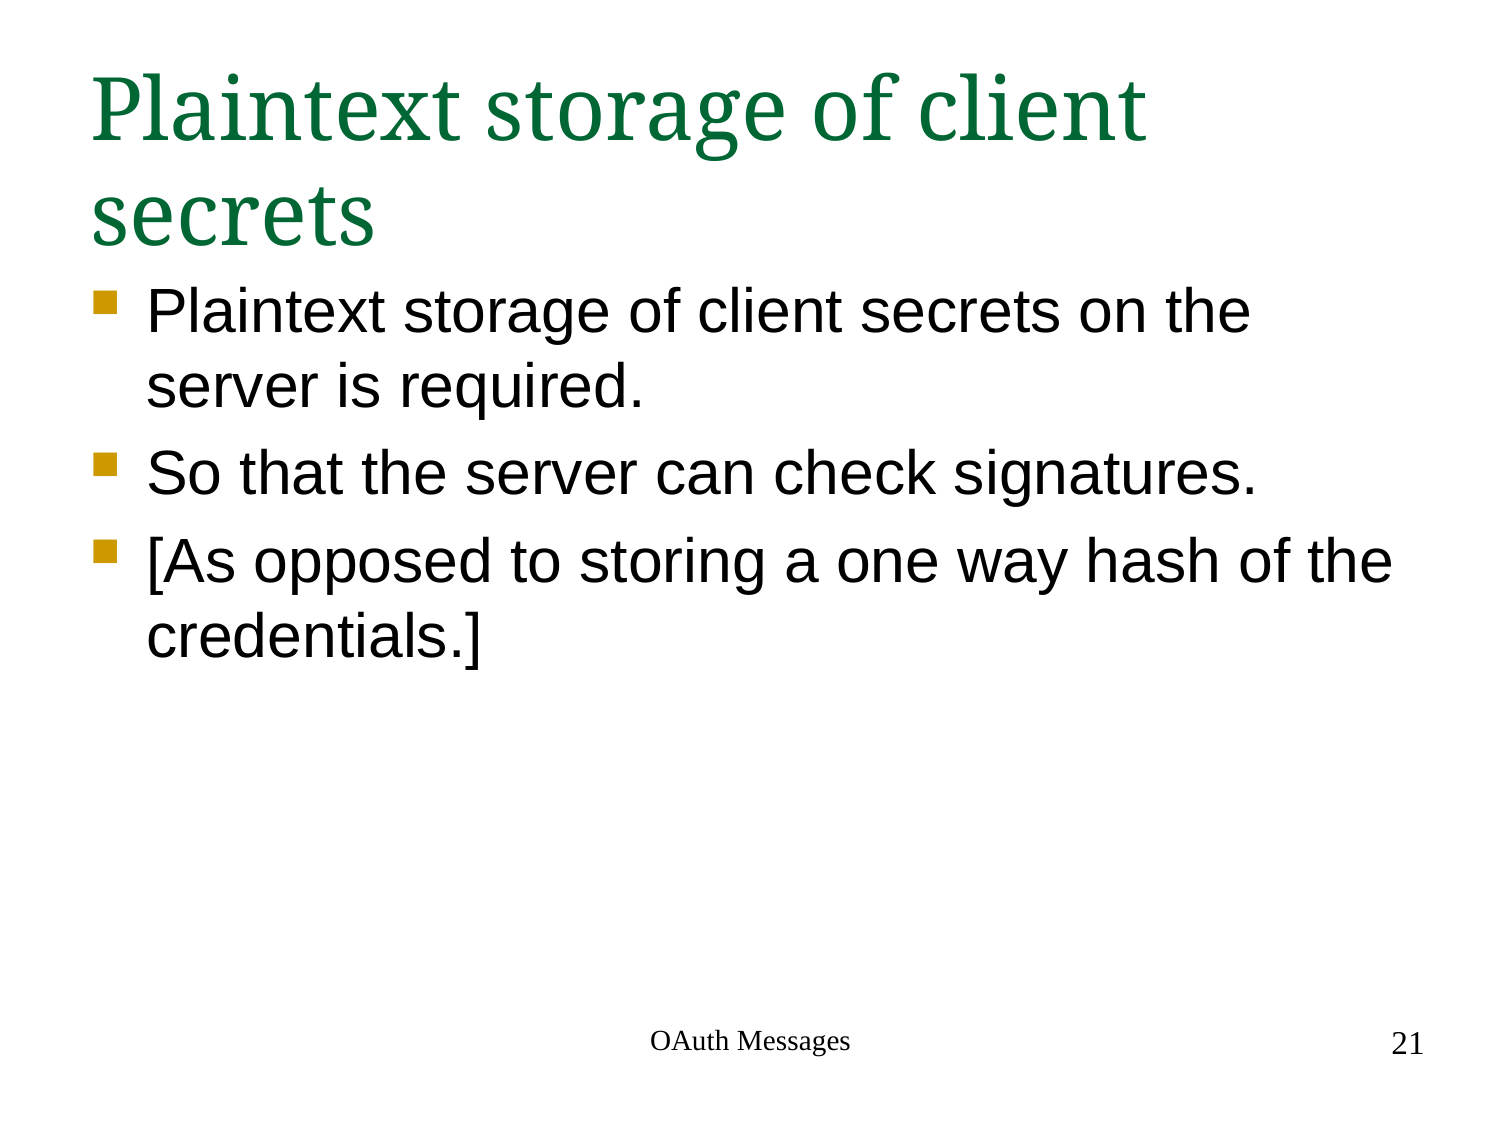

# Plaintext storage of client secrets
Plaintext storage of client secrets on the server is required.
So that the server can check signatures.
[As opposed to storing a one way hash of the credentials.]
OAuth Messages
21